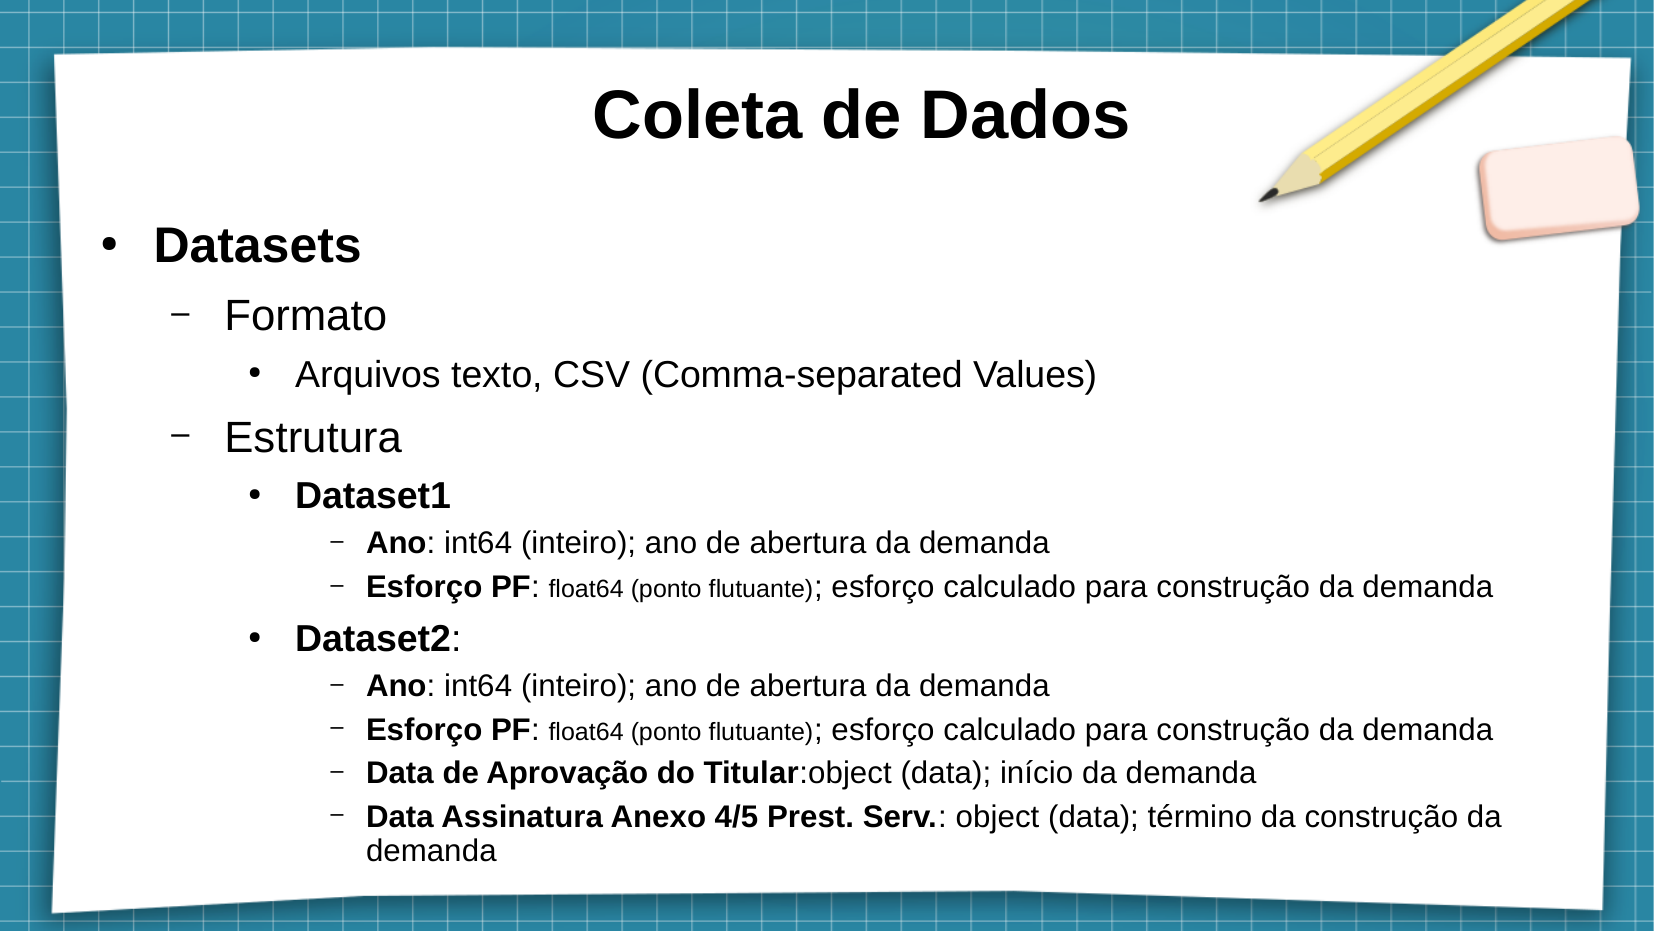

# Coleta de Dados
Datasets
Formato
Arquivos texto, CSV (Comma-separated Values)
Estrutura
Dataset1
Ano: int64 (inteiro); ano de abertura da demanda
Esforço PF: float64 (ponto flutuante); esforço calculado para construção da demanda
Dataset2:
Ano: int64 (inteiro); ano de abertura da demanda
Esforço PF: float64 (ponto flutuante); esforço calculado para construção da demanda
Data de Aprovação do Titular:object (data); início da demanda
Data Assinatura Anexo 4/5 Prest. Serv.: object (data); término da construção da demanda